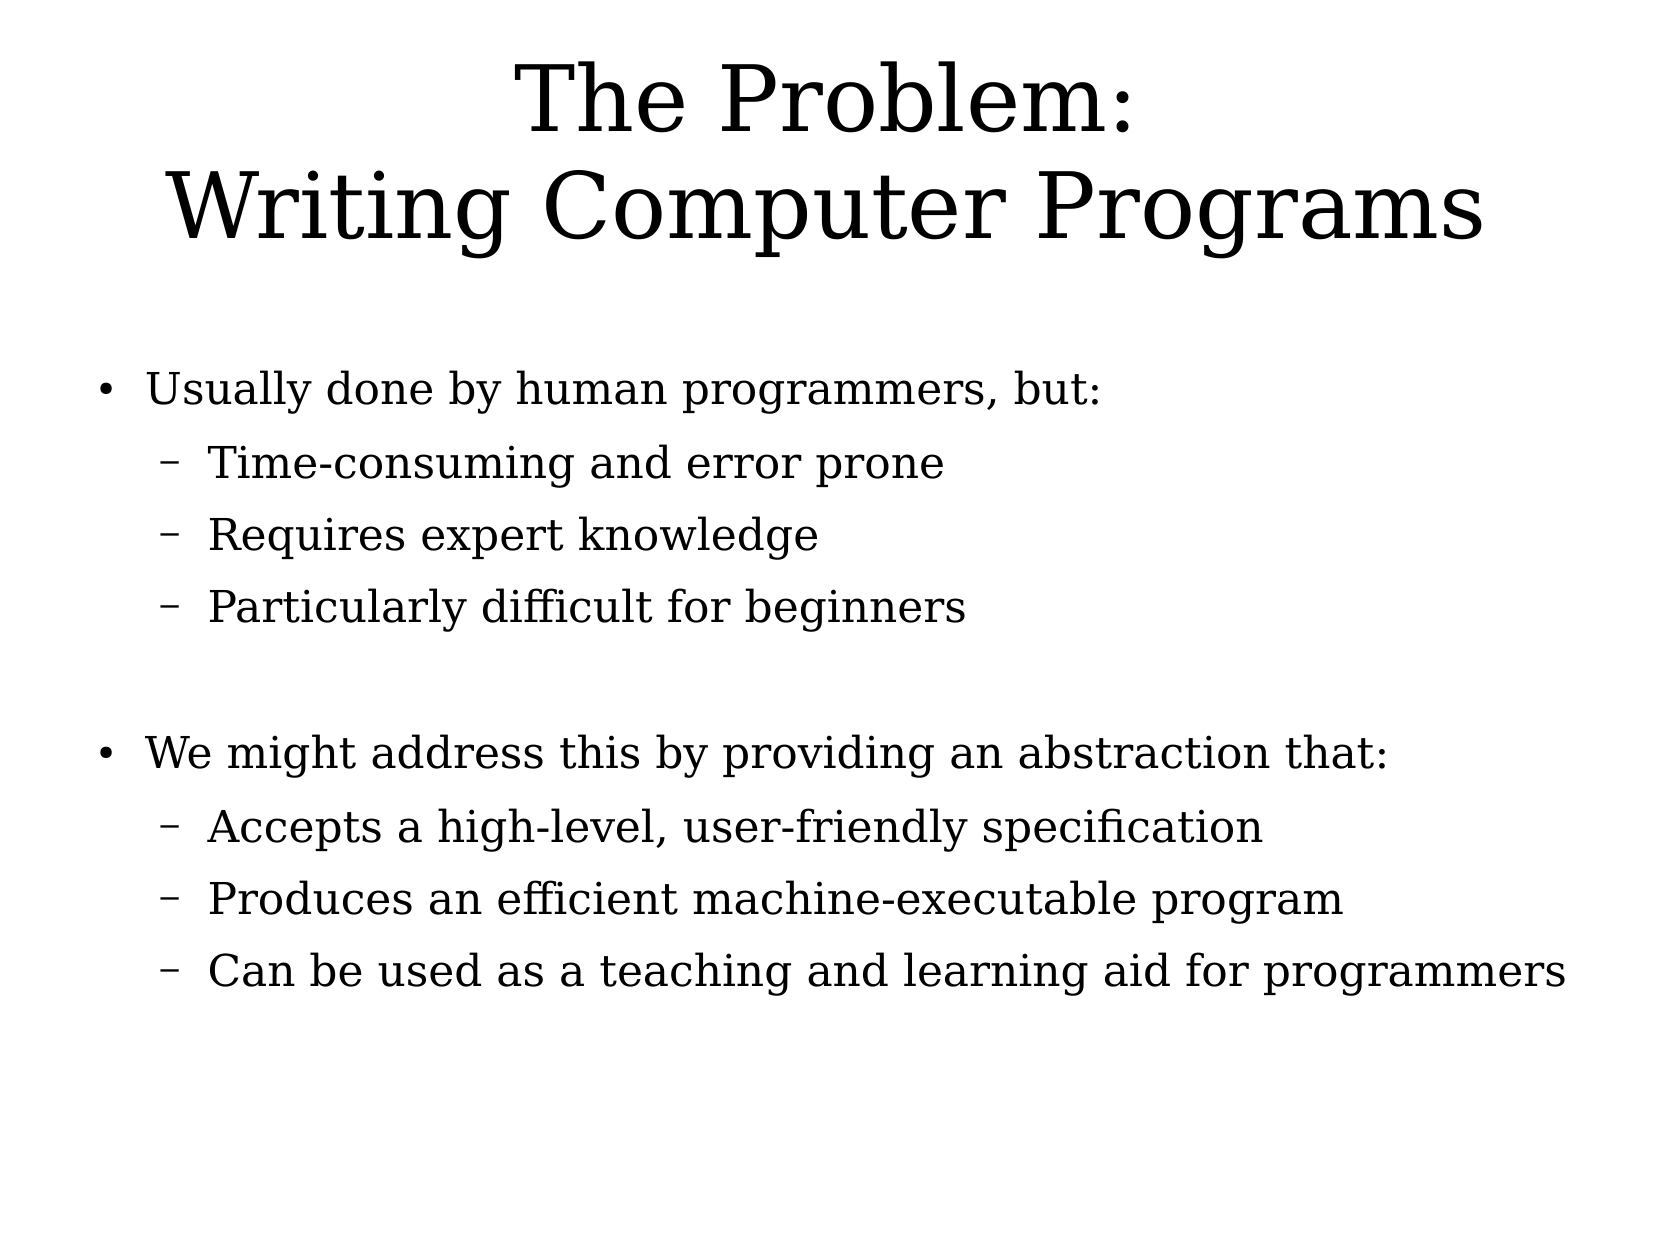

# The Problem: Writing Computer Programs
Usually done by human programmers, but:
Time-consuming and error prone
Requires expert knowledge
Particularly difficult for beginners
We might address this by providing an abstraction that:
Accepts a high-level, user-friendly specification
Produces an efficient machine-executable program
Can be used as a teaching and learning aid for programmers